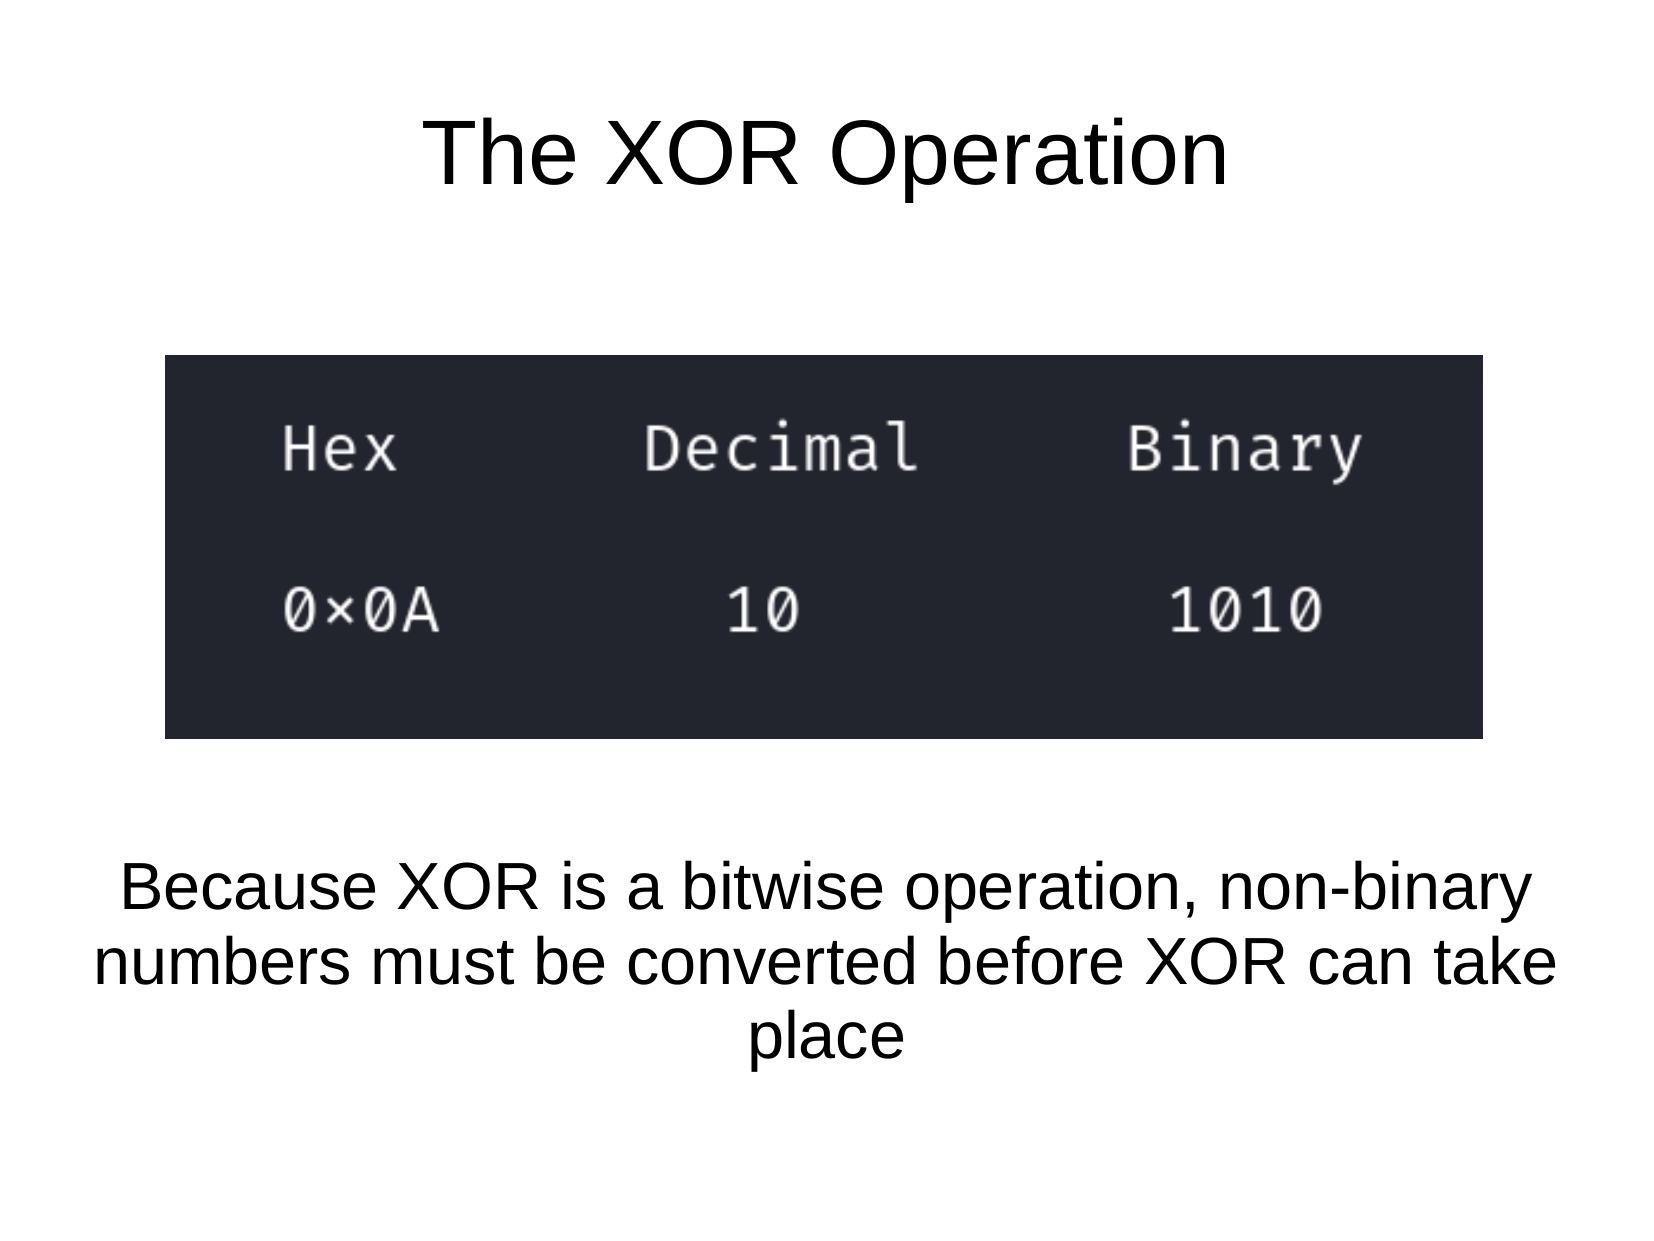

# The XOR Operation
Because XOR is a bitwise operation, non-binary numbers must be converted before XOR can take place